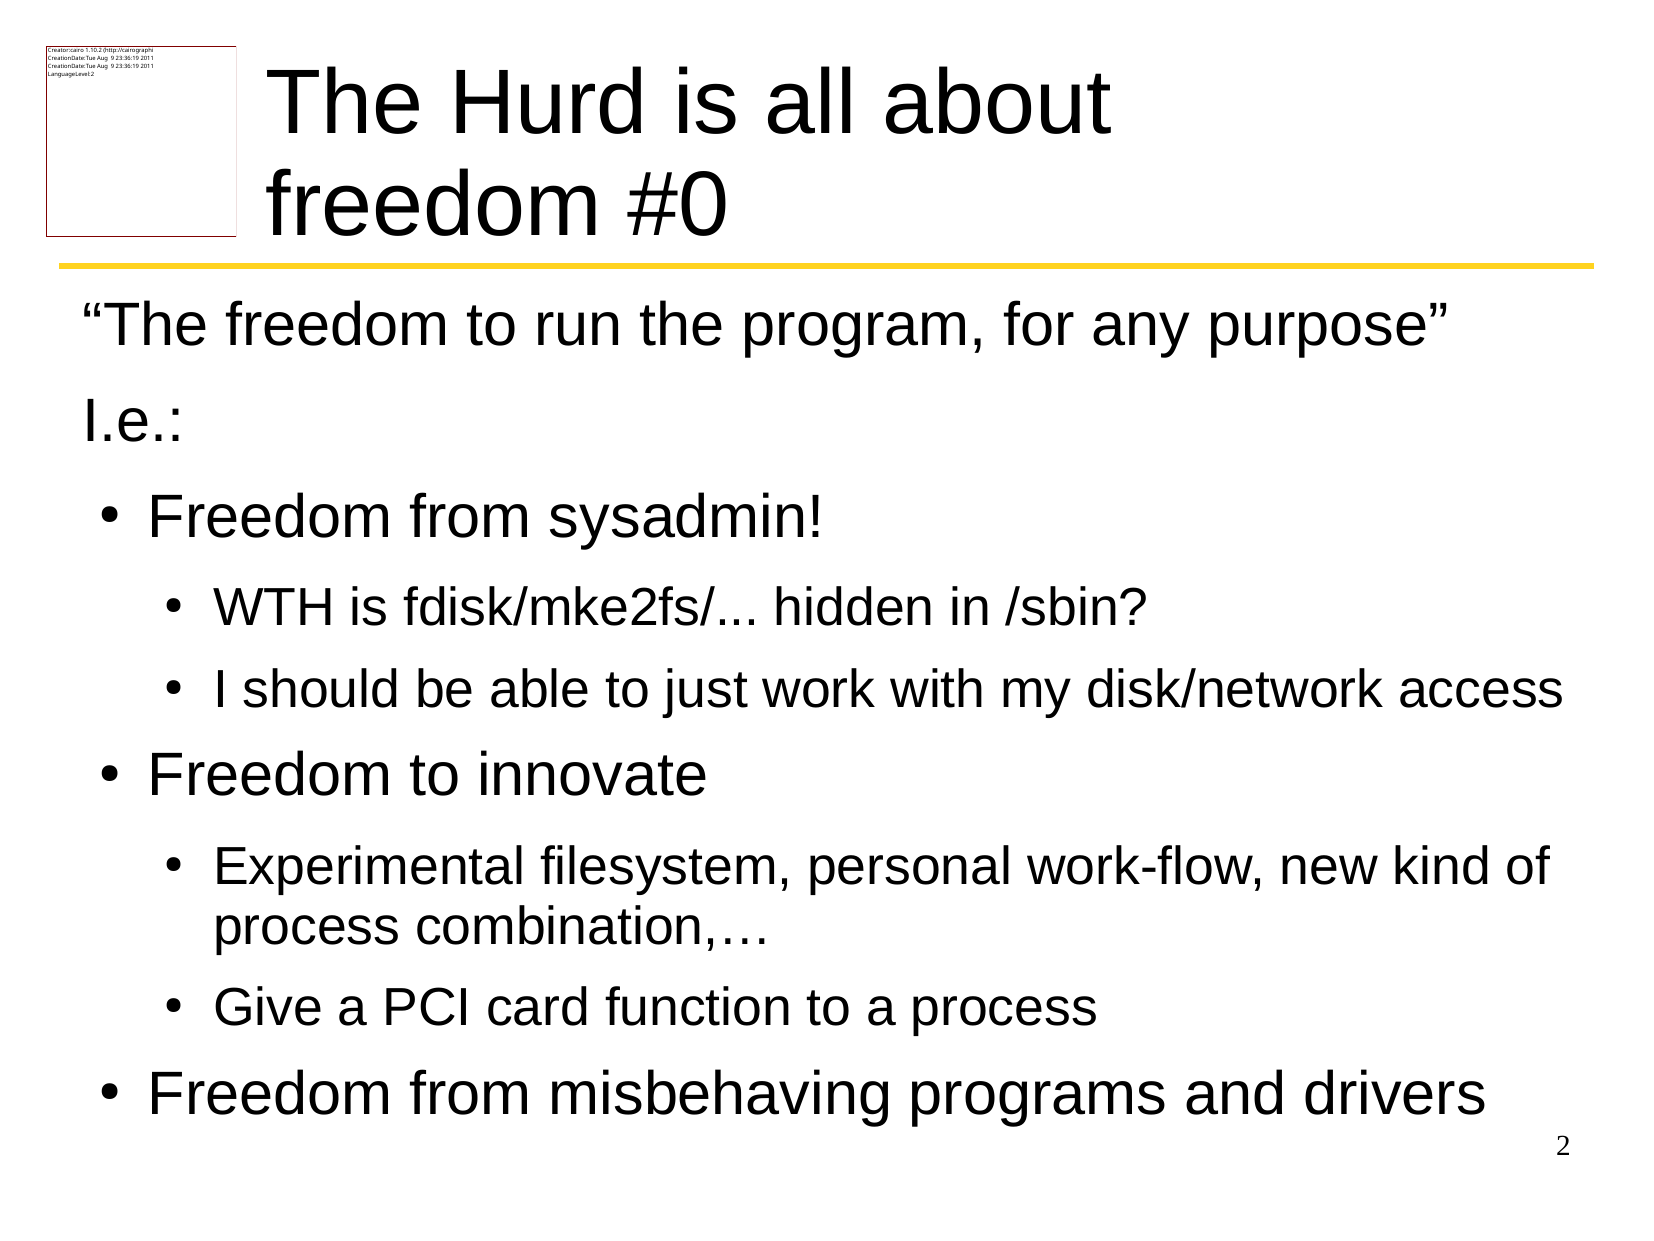

# The Hurd is all about freedom #0
“The freedom to run the program, for any purpose”
I.e.:
Freedom from sysadmin!
WTH is fdisk/mke2fs/... hidden in /sbin?
I should be able to just work with my disk/network access
Freedom to innovate
Experimental filesystem, personal work-flow, new kind of process combination,…
Give a PCI card function to a process
Freedom from misbehaving programs and drivers
2